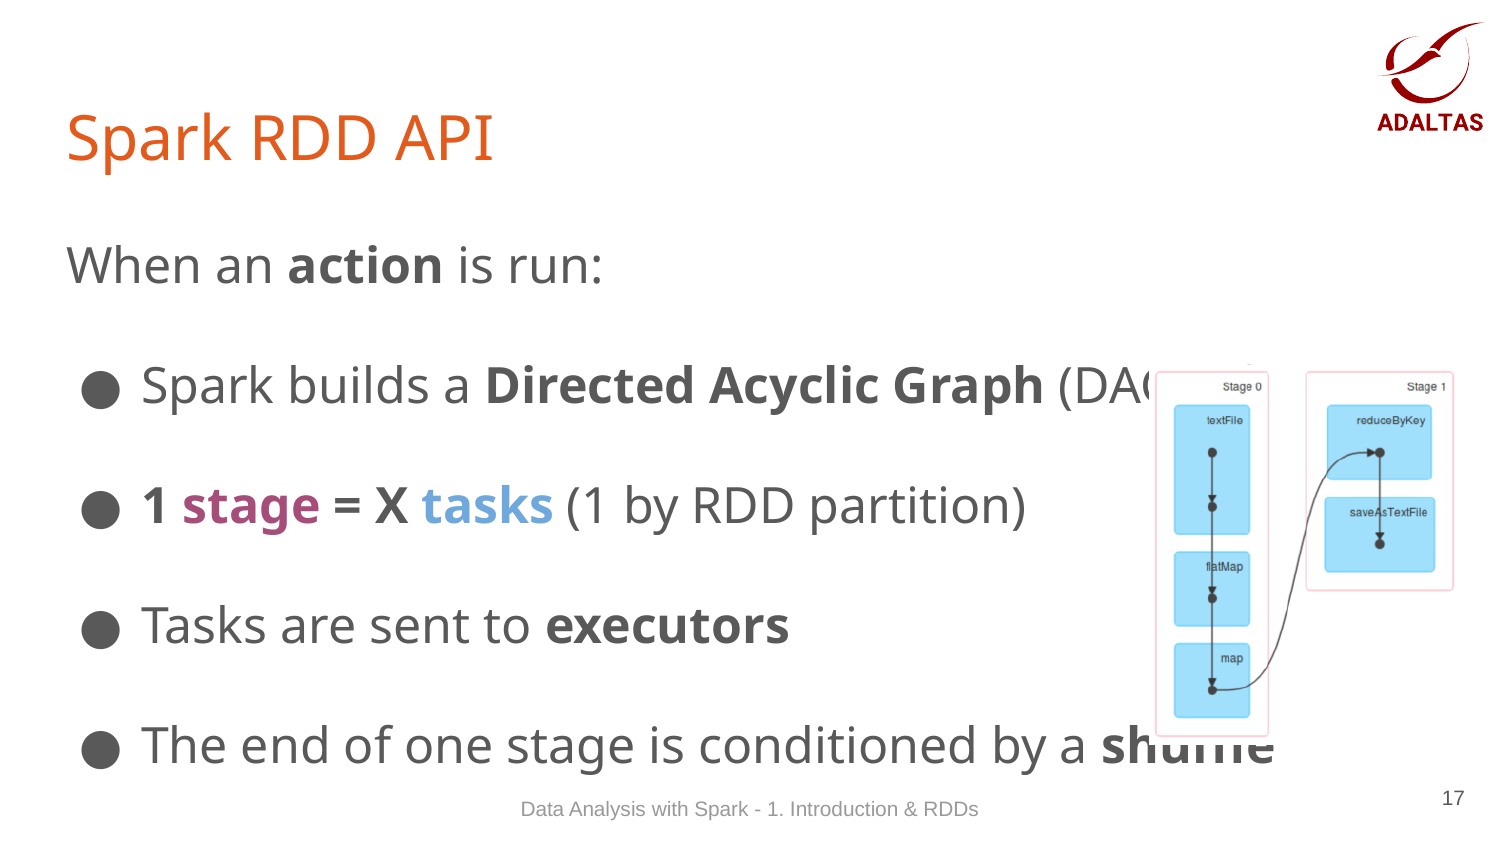

Spark RDD API
# When an action is run:
Spark builds a Directed Acyclic Graph (DAG) of stages
1 stage = X tasks (1 by RDD partition)
Tasks are sent to executors
The end of one stage is conditioned by a shuffle
Data Analysis with Spark - 1. Introduction & RDDs